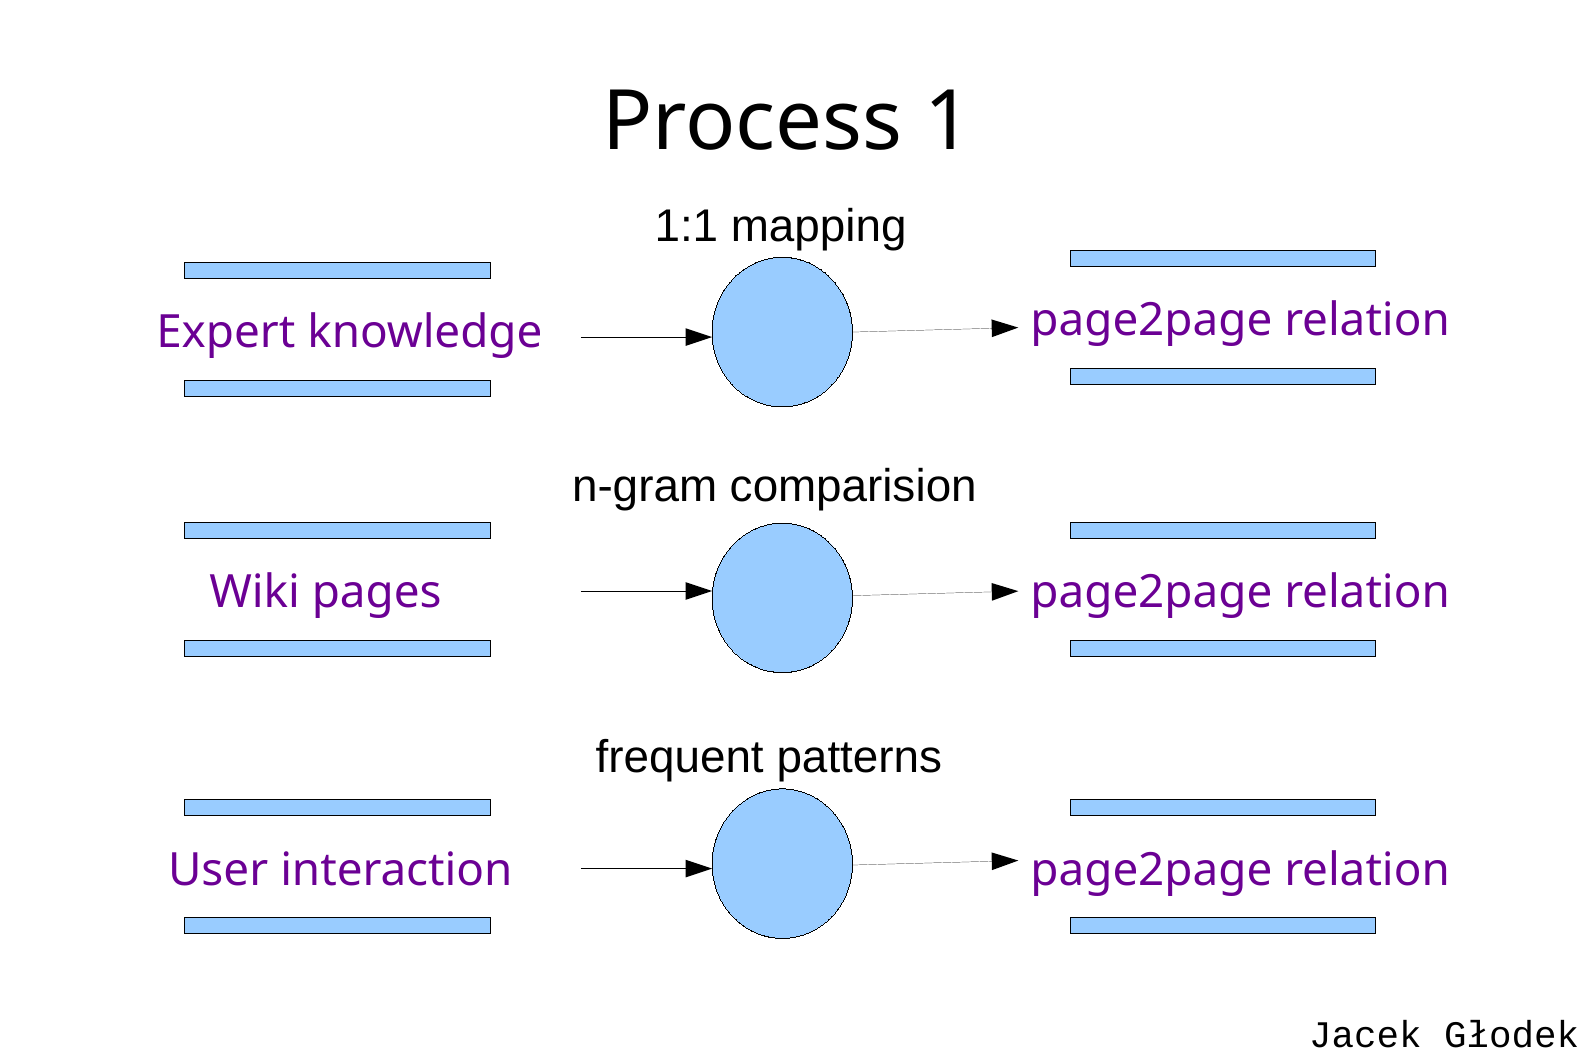

Process 1
1:1 mapping
page2page relation
Expert knowledge
n-gram comparision
Wiki pages
page2page relation
frequent patterns
User interaction
page2page relation
Jacek Głodek